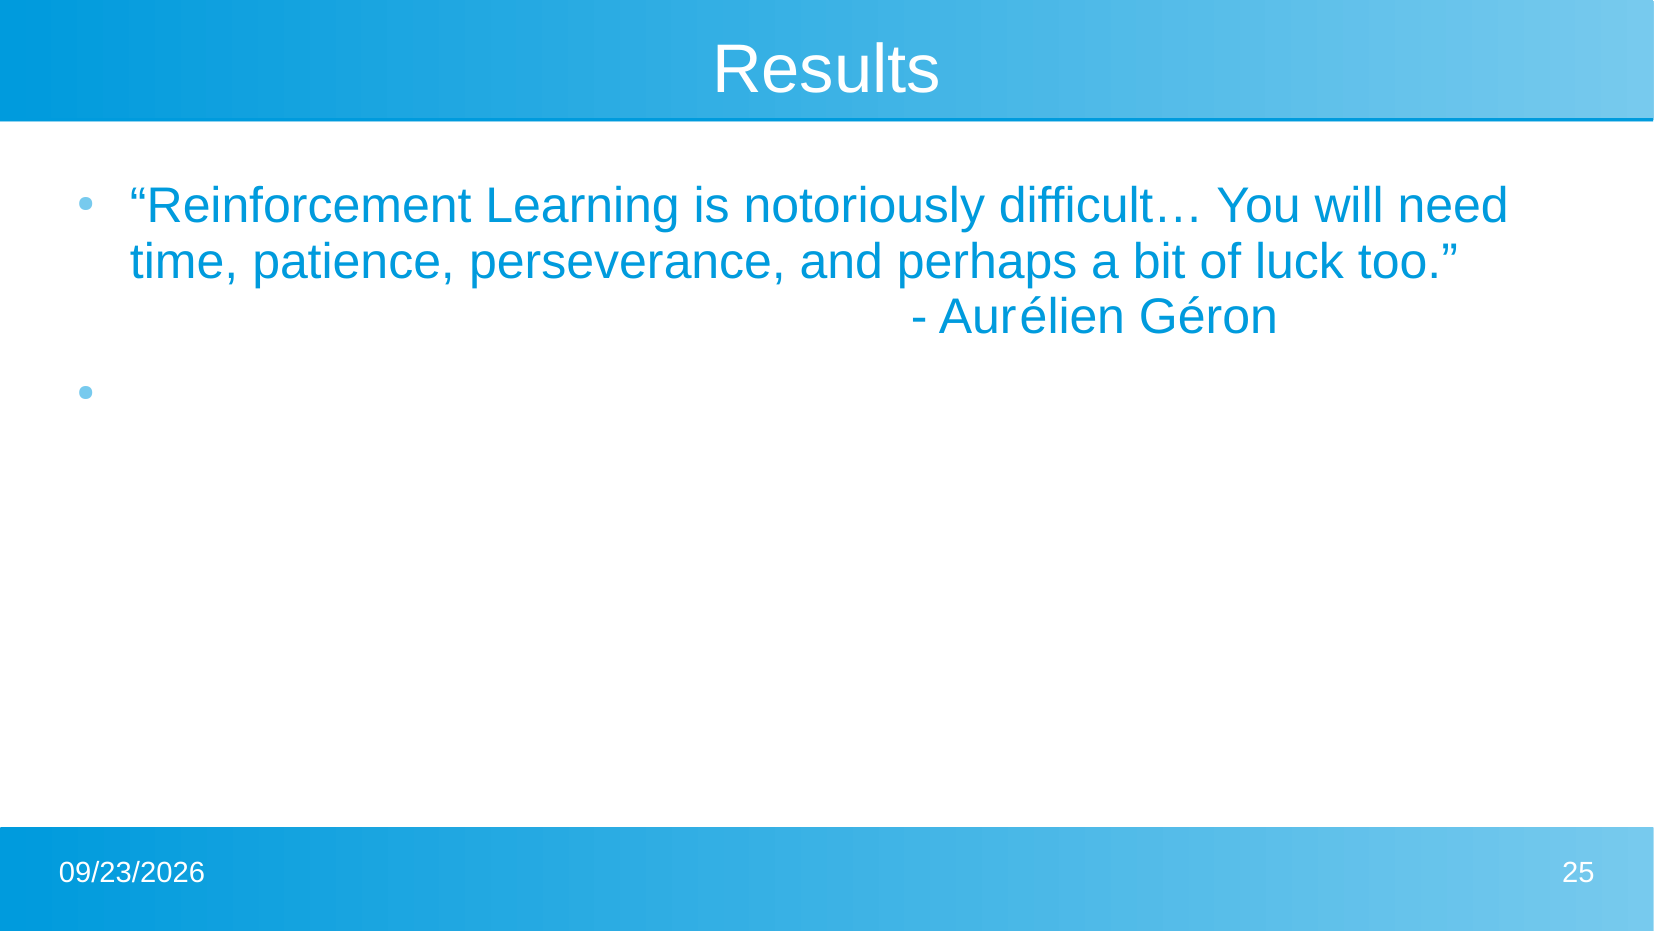

# Results
“Reinforcement Learning is notoriously difficult… You will need time, patience, perseverance, and perhaps a bit of luck too.” - Aurélien Géron
25